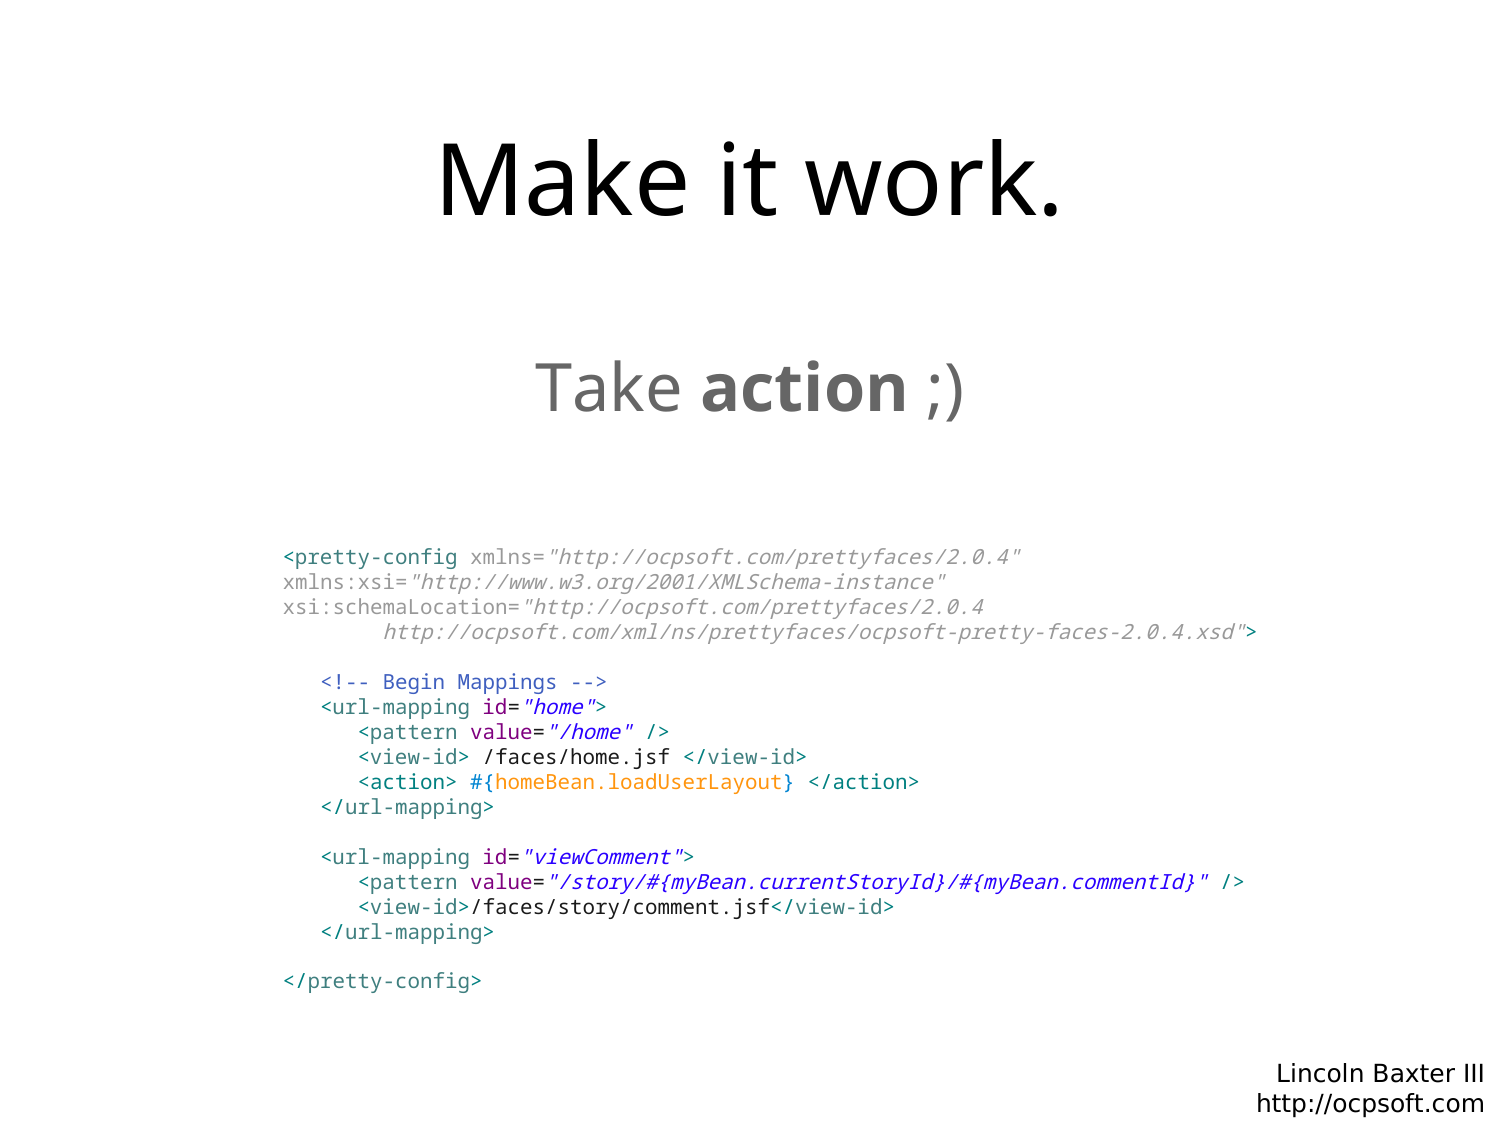

# Make it work.
Take action ;)
<pretty-config xmlns="http://ocpsoft.com/prettyfaces/2.0.4"
xmlns:xsi="http://www.w3.org/2001/XMLSchema-instance"
xsi:schemaLocation="http://ocpsoft.com/prettyfaces/2.0.4
 http://ocpsoft.com/xml/ns/prettyfaces/ocpsoft-pretty-faces-2.0.4.xsd">
 <!-- Begin Mappings -->
 <url-mapping id="home">
 <pattern value="/home" />
 <view-id> /faces/home.jsf </view-id>
 <action> #{homeBean.loadUserLayout} </action>
 </url-mapping>
 <url-mapping id="viewComment">
 <pattern value="/story/#{myBean.currentStoryId}/#{myBean.commentId}" />
 <view-id>/faces/story/comment.jsf</view-id>
 </url-mapping>
</pretty-config>